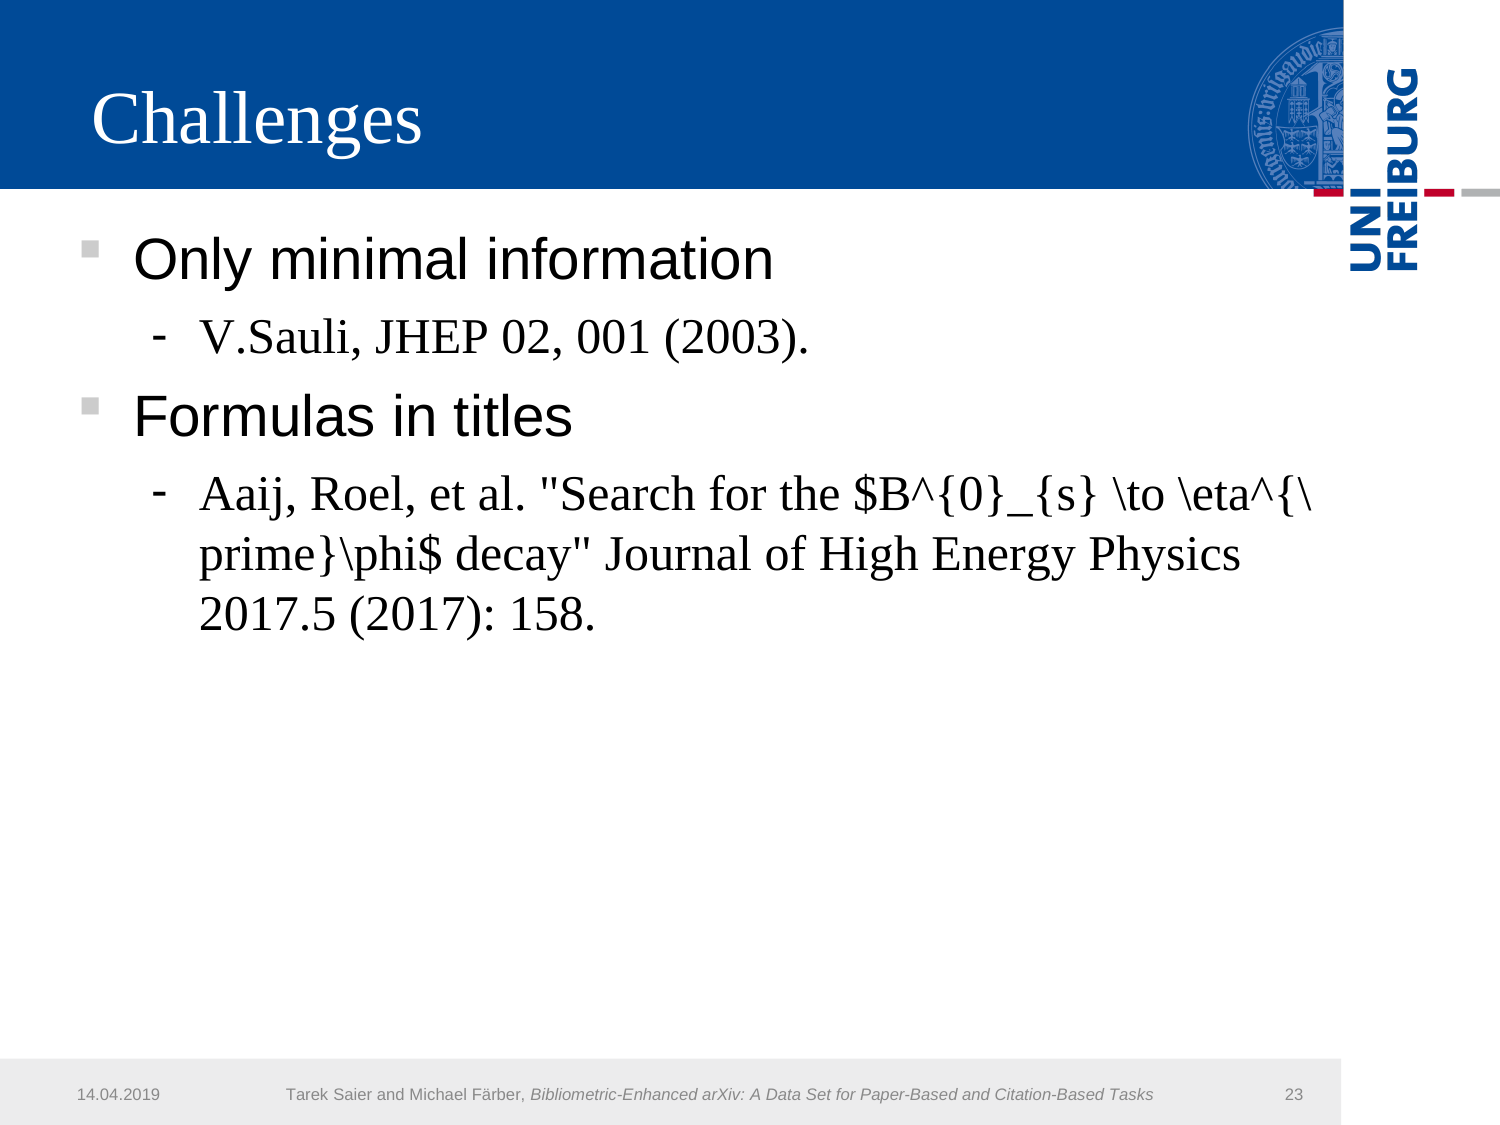

# Challenges
Only minimal information
V.Sauli, JHEP 02, 001 (2003).
Formulas in titles
Aaij, Roel, et al. "Search for the $B^{0}_{s} \to \eta^{\prime}\phi$ decay" Journal of High Energy Physics 2017.5 (2017): 158.
Präsentationstitel
23